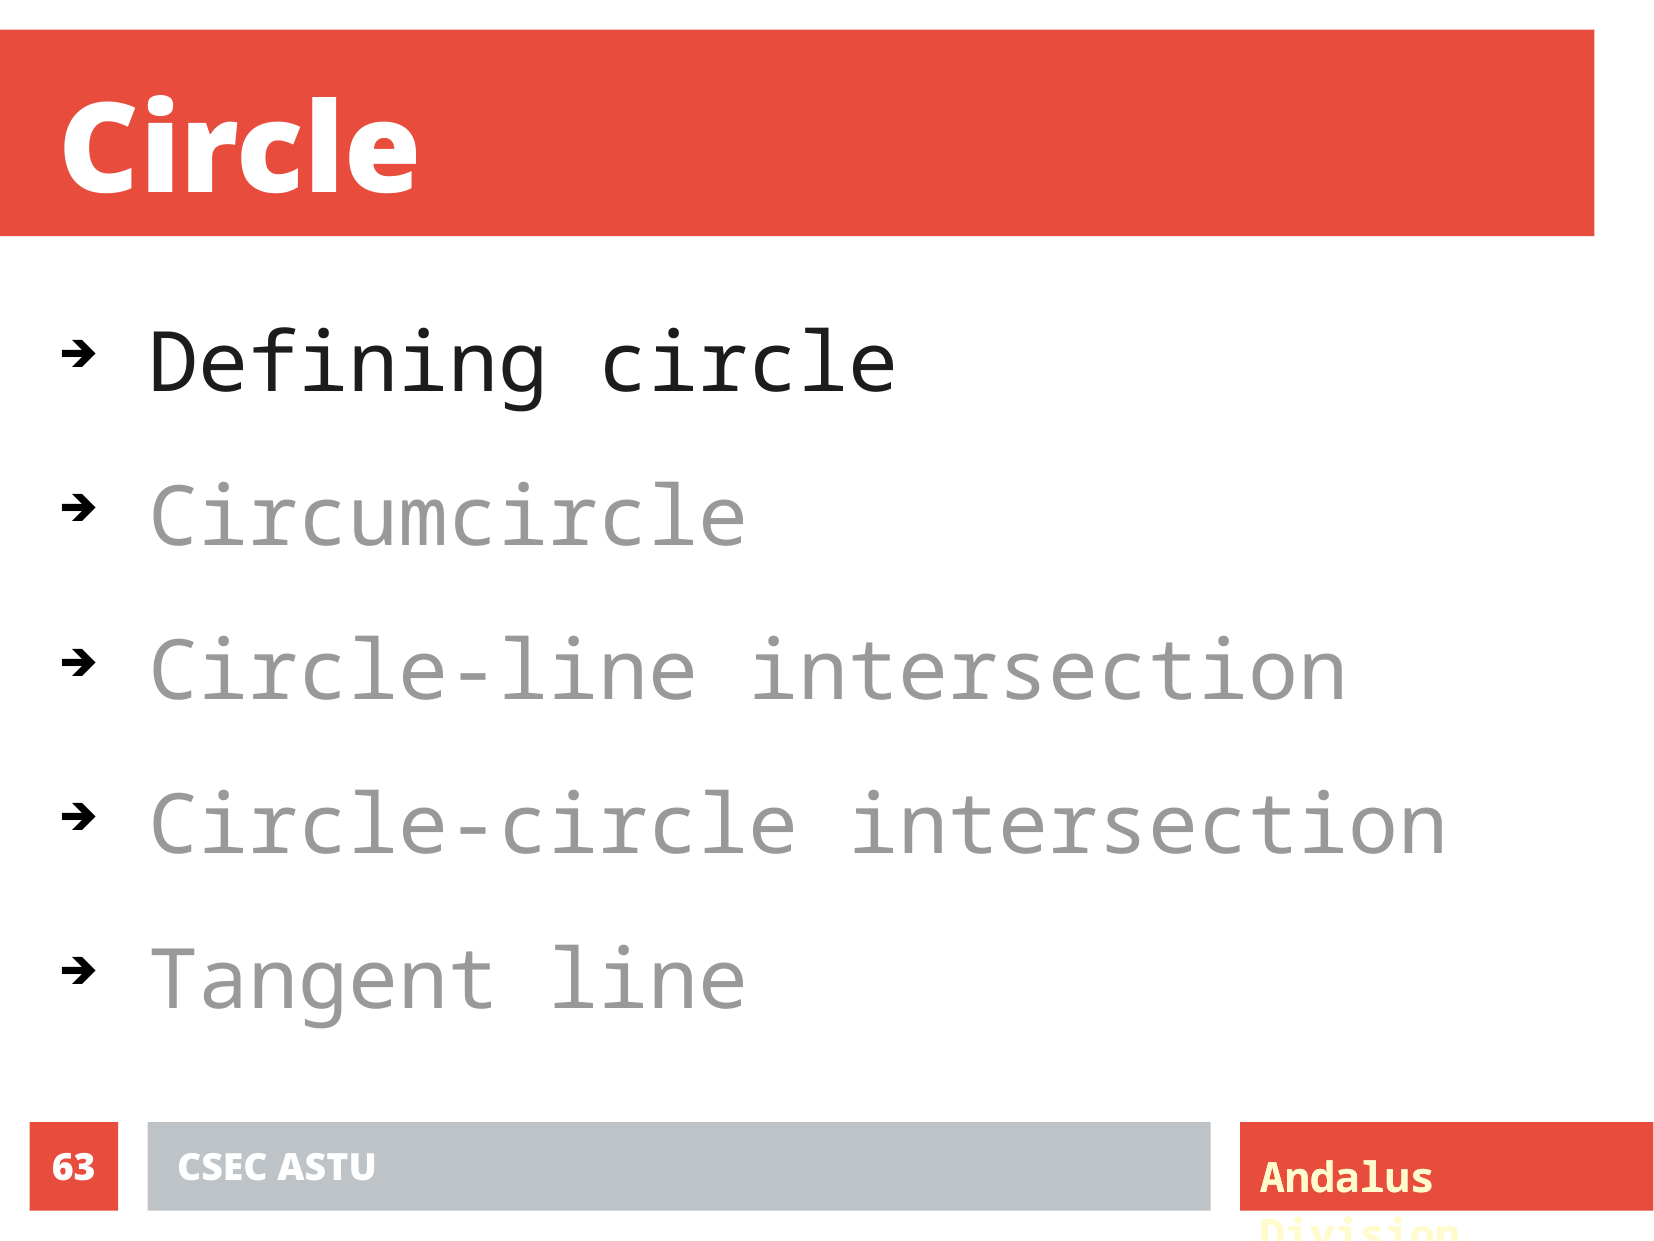

# Circle
 Defining circle
 Circumcircle
 Circle-line intersection
 Circle-circle intersection
 Tangent line
63
CSEC ASTU
Andalus Division
Andalus Division